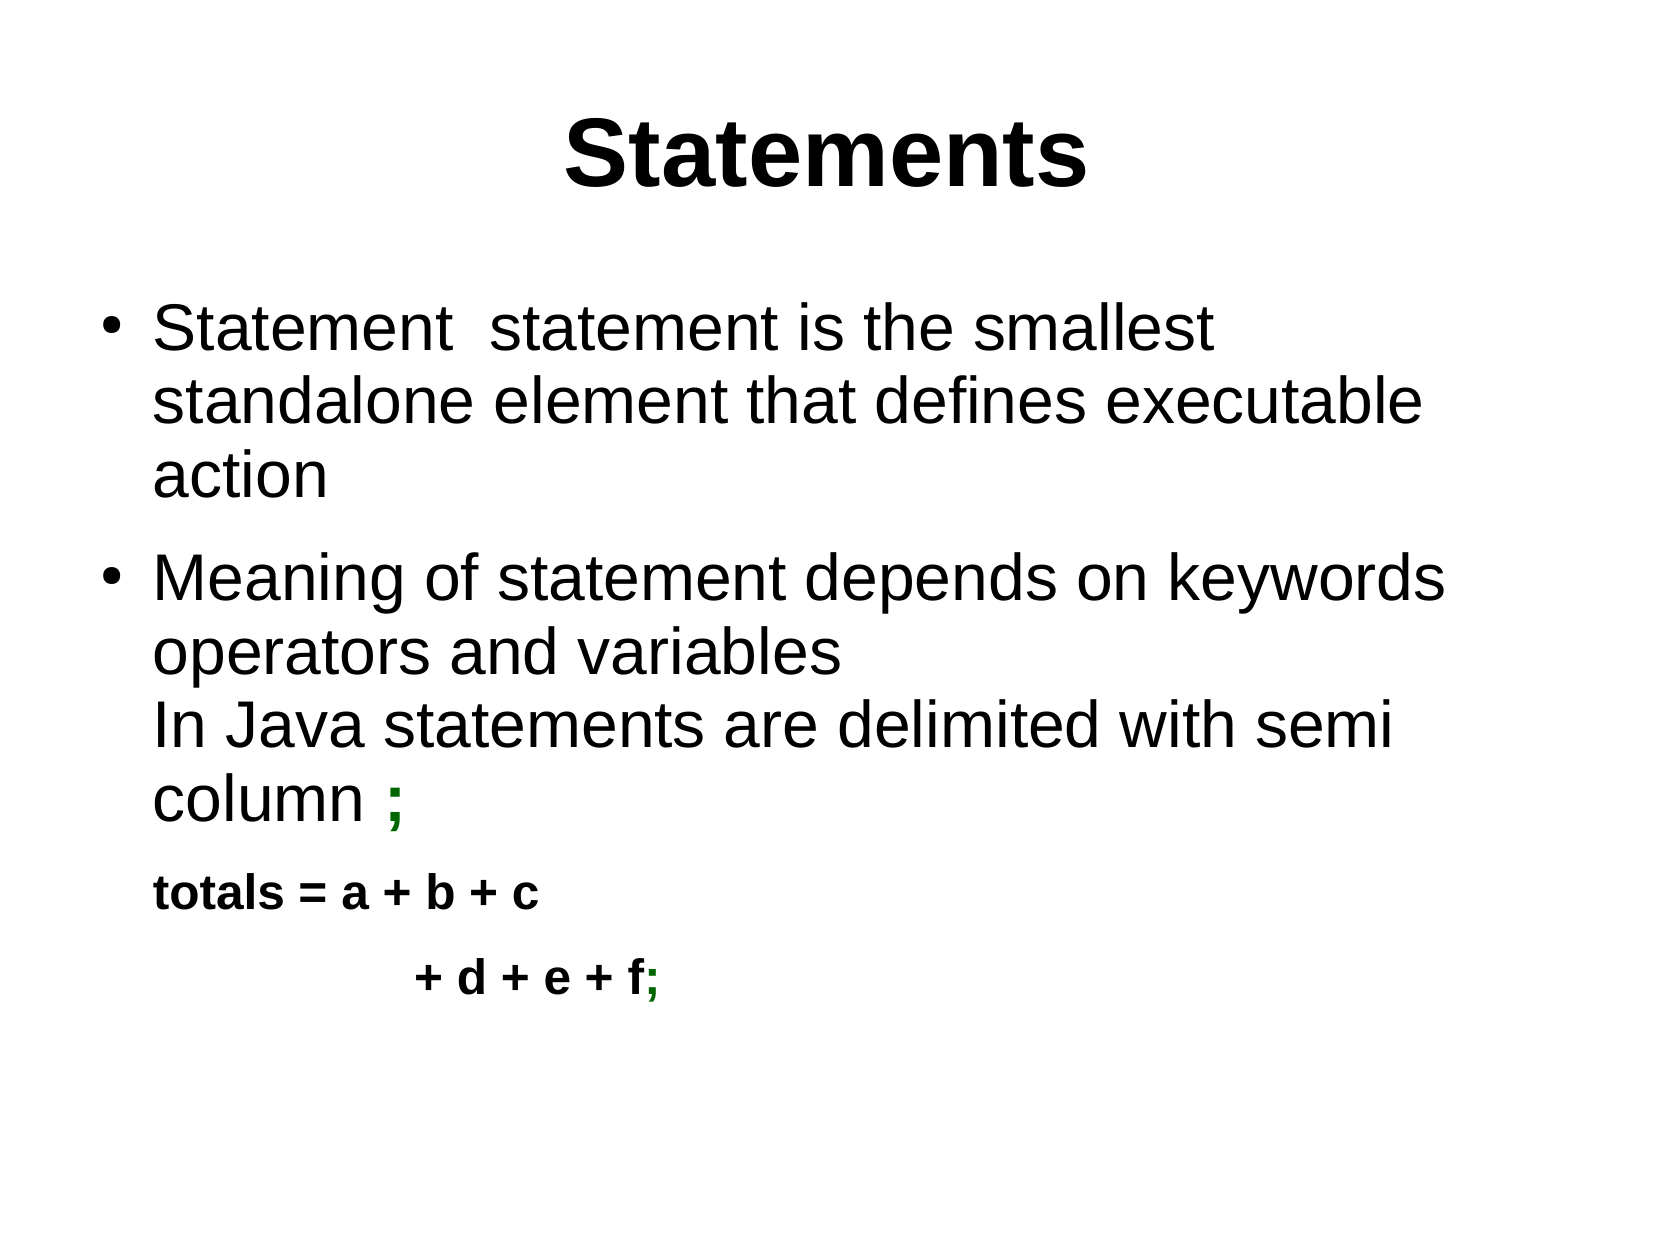

# Statements
Statement statement is the smallest standalone element that defines executable action
Meaning of statement depends on keywords operators and variables
In Java statements are delimited with semi column ;
totals = a + b + c
 + d + e + f;